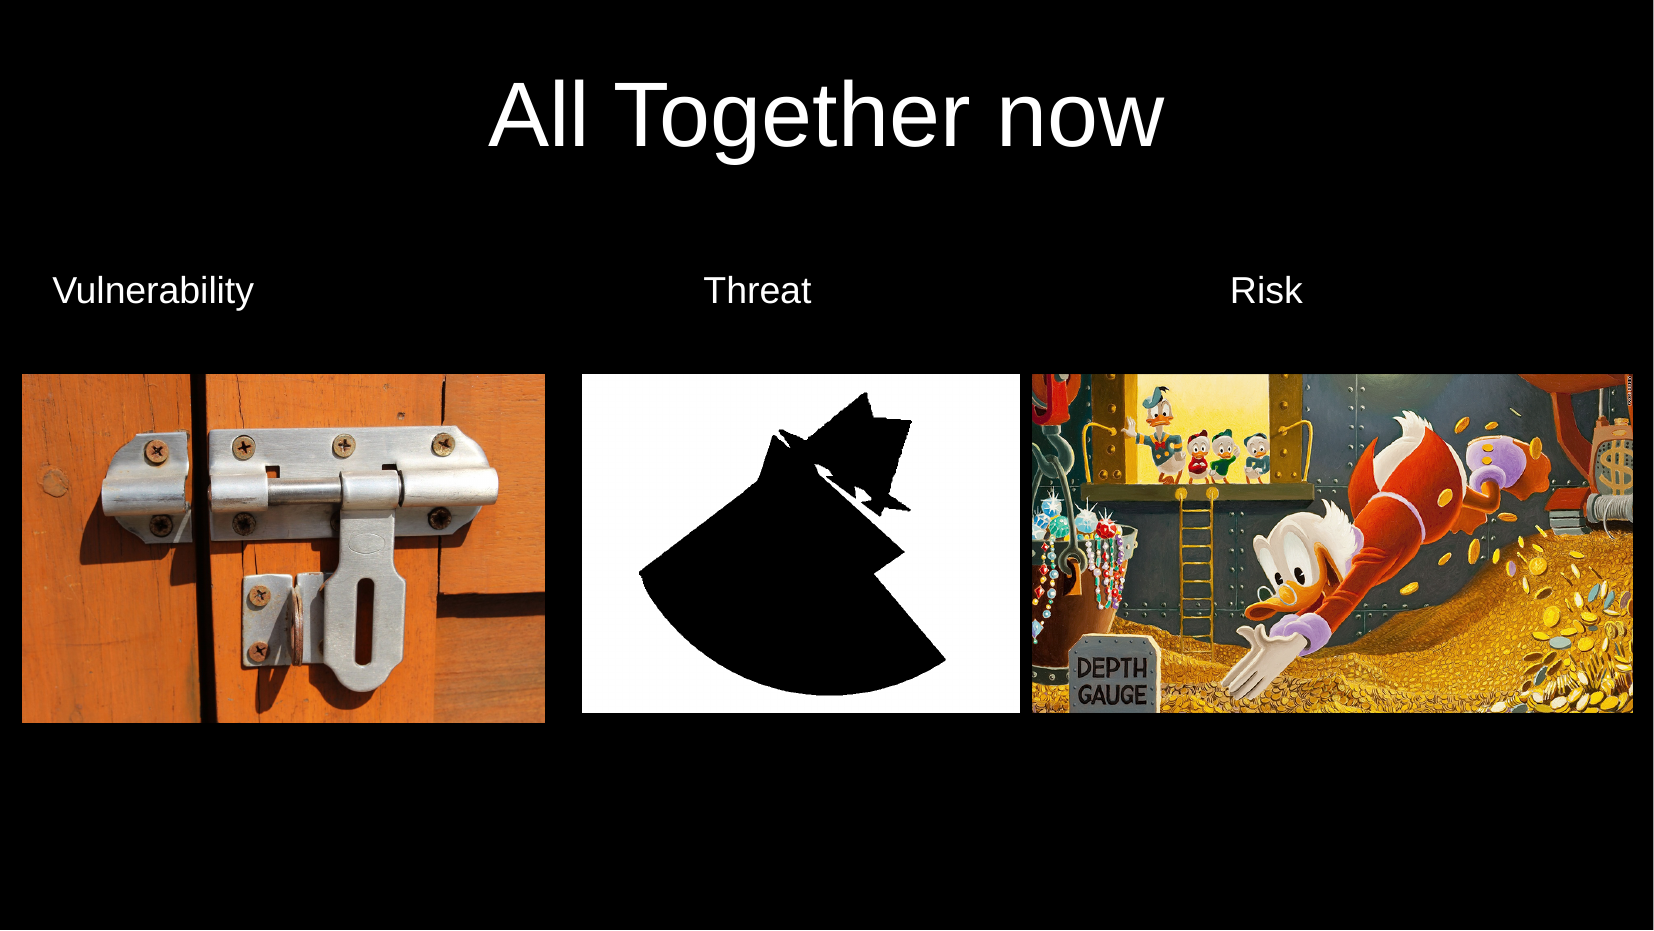

# All Together now
Vulnerability Threat Risk